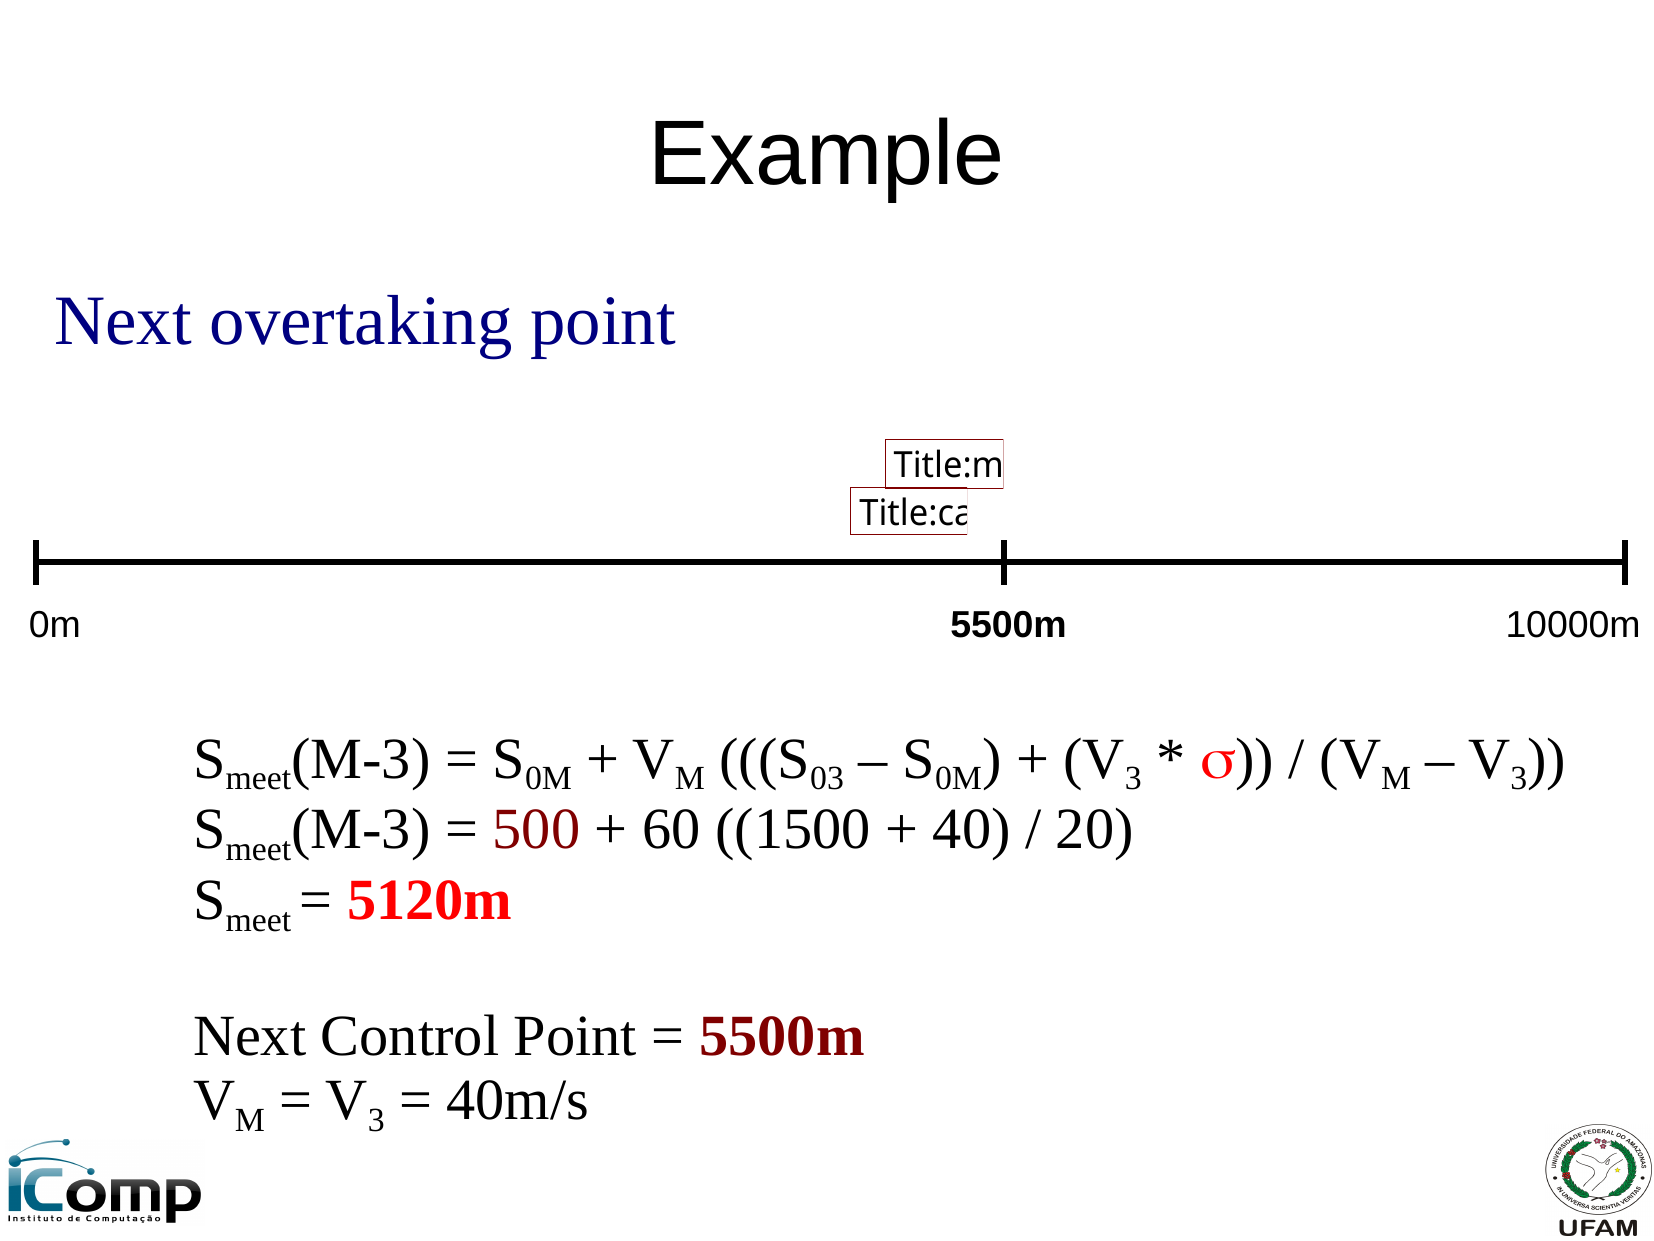

# Example
Next overtaking point
0m
5500m
10000m
Smeet(M-3) = S0M + VM (((S03 – S0M) + (V3 * s)) / (VM – V3))
Smeet(M-3) = 500 + 60 ((1500 + 40) / 20)
Smeet = 5120m
Next Control Point = 5500m
VM = V3 = 40m/s